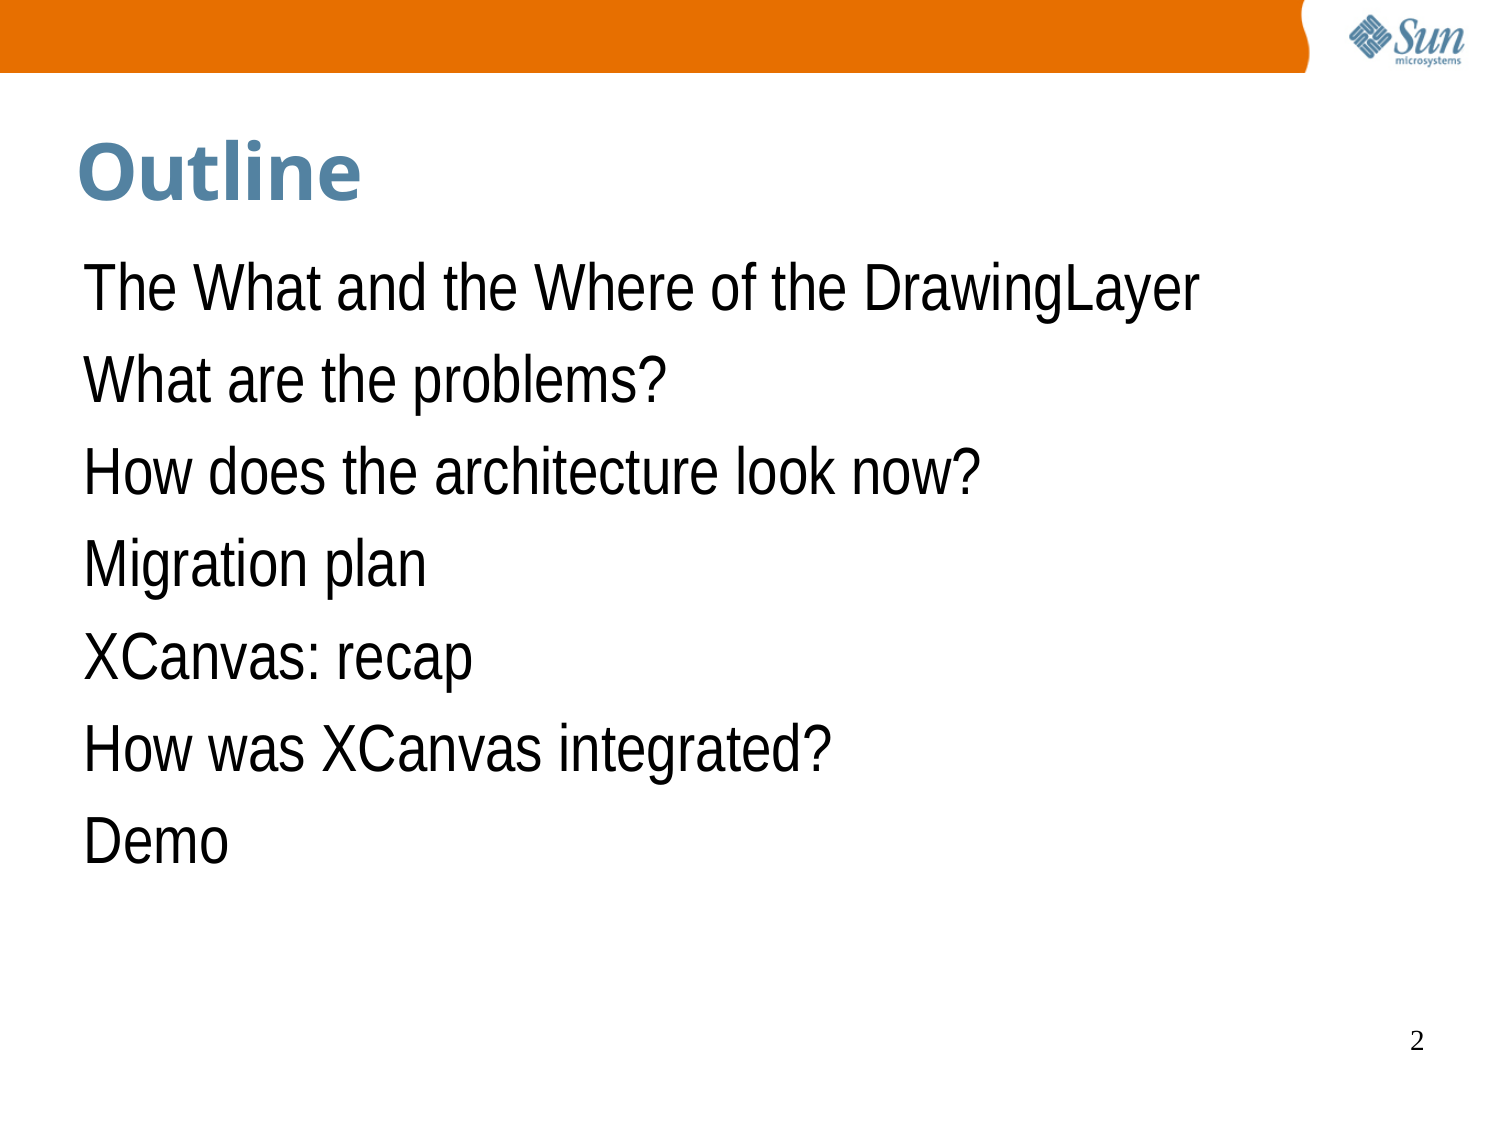

# Outline
The What and the Where of the DrawingLayer
What are the problems?
How does the architecture look now?
Migration plan
XCanvas: recap
How was XCanvas integrated?
Demo
2